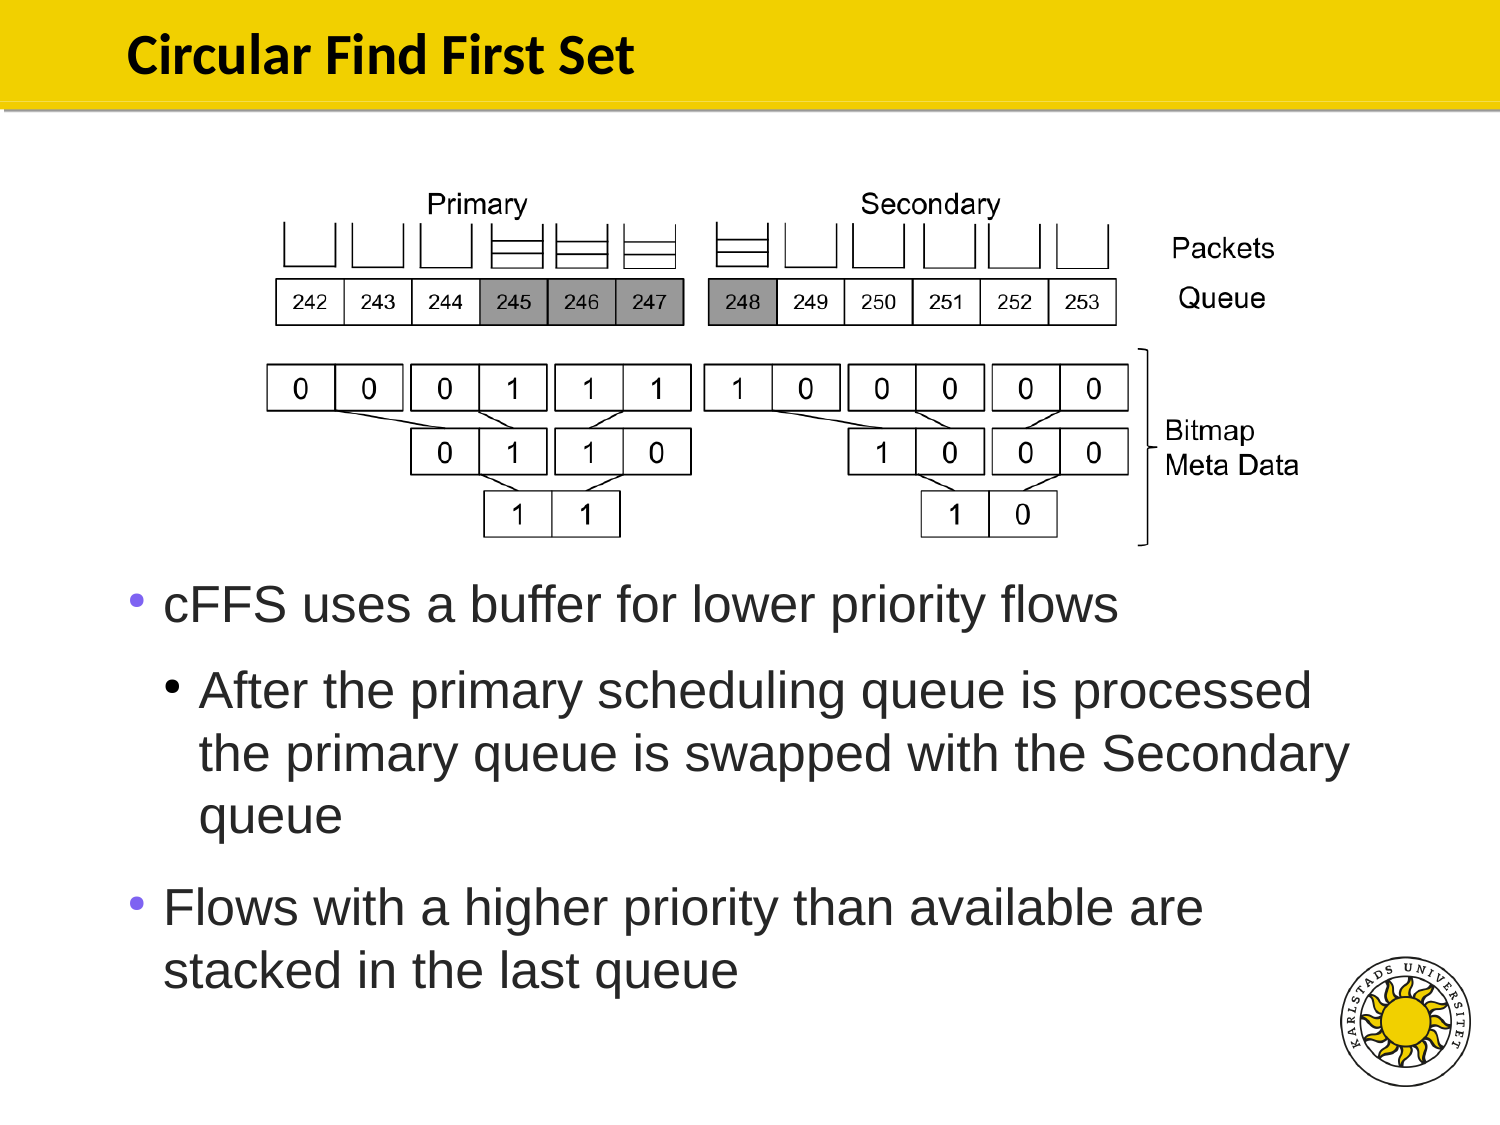

# Circular Find First Set
cFFS uses a buffer for lower priority flows
After the primary scheduling queue is processed the primary queue is swapped with the Secondary queue
Flows with a higher priority than available are stacked in the last queue